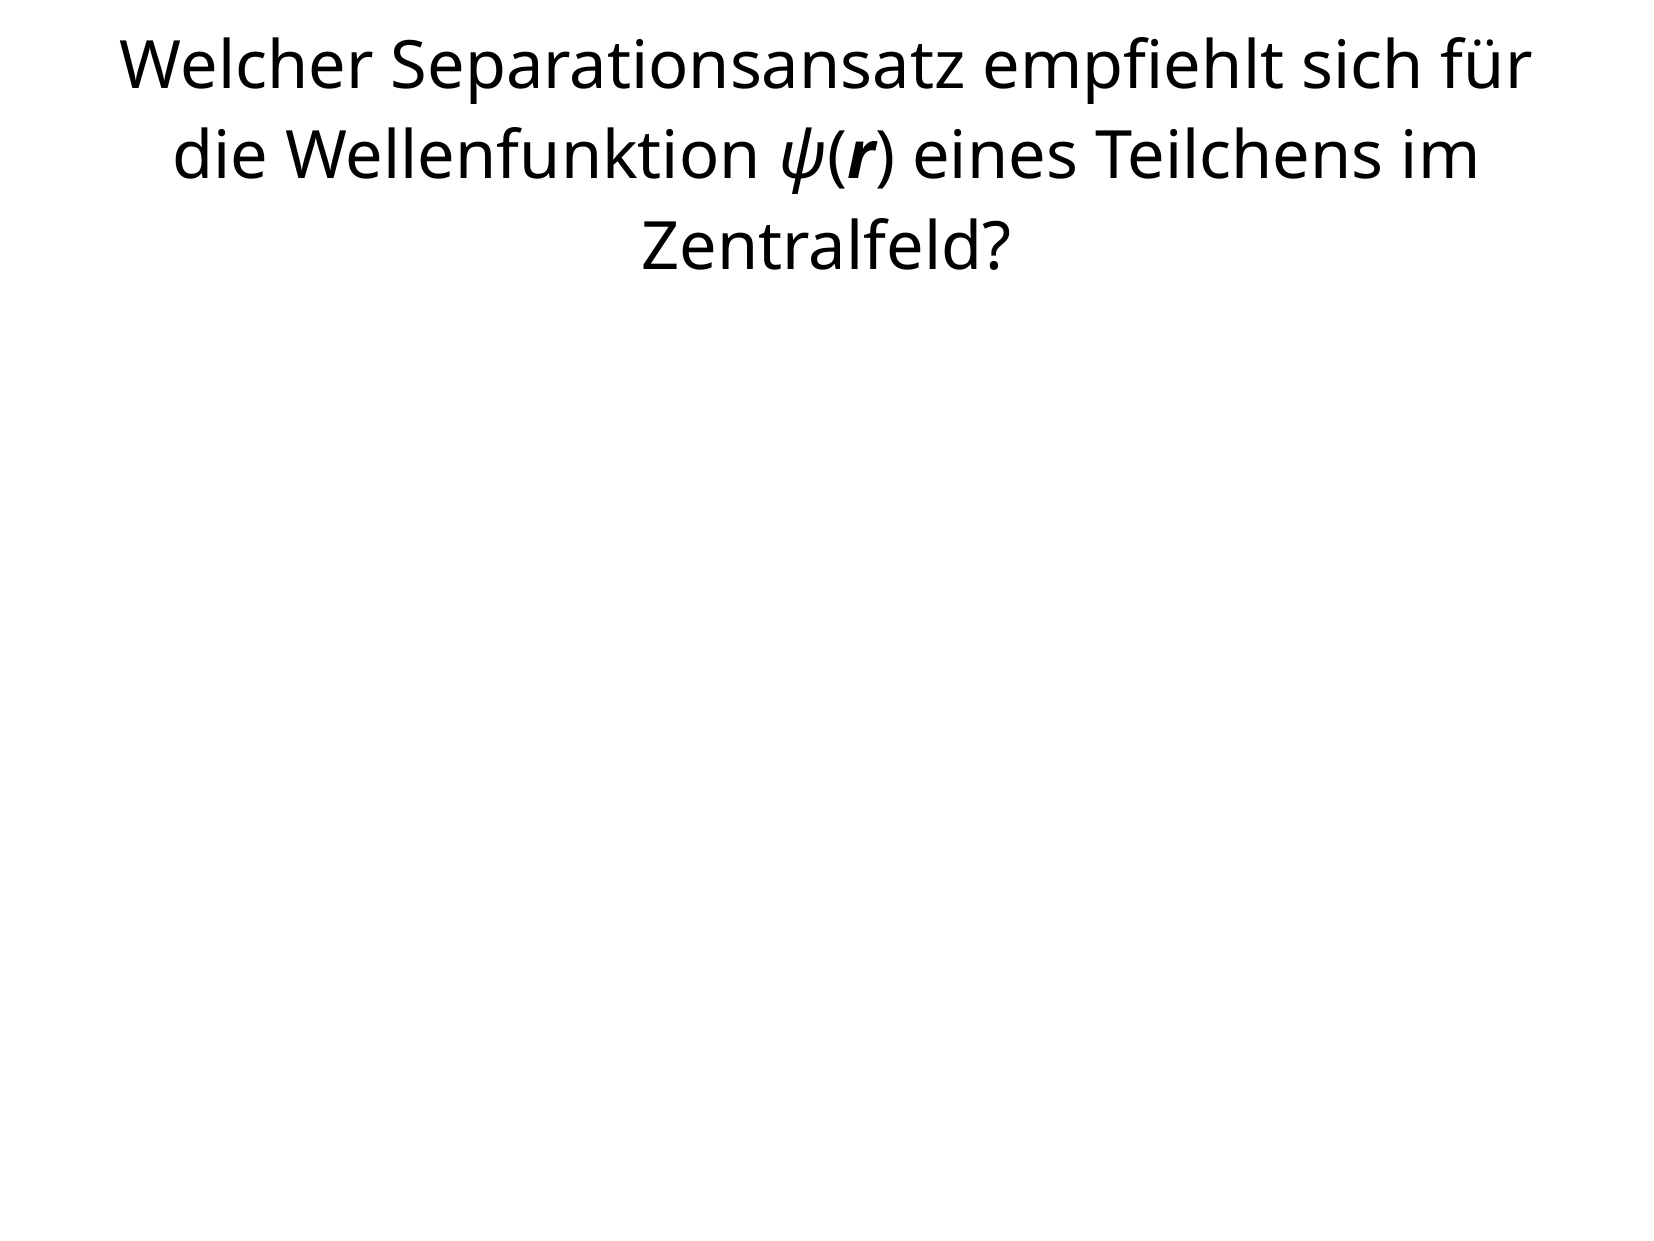

# Welcher Separationsansatz empfiehlt sich für die Wellenfunktion ψ(r) eines Teilchens im Zentralfeld?